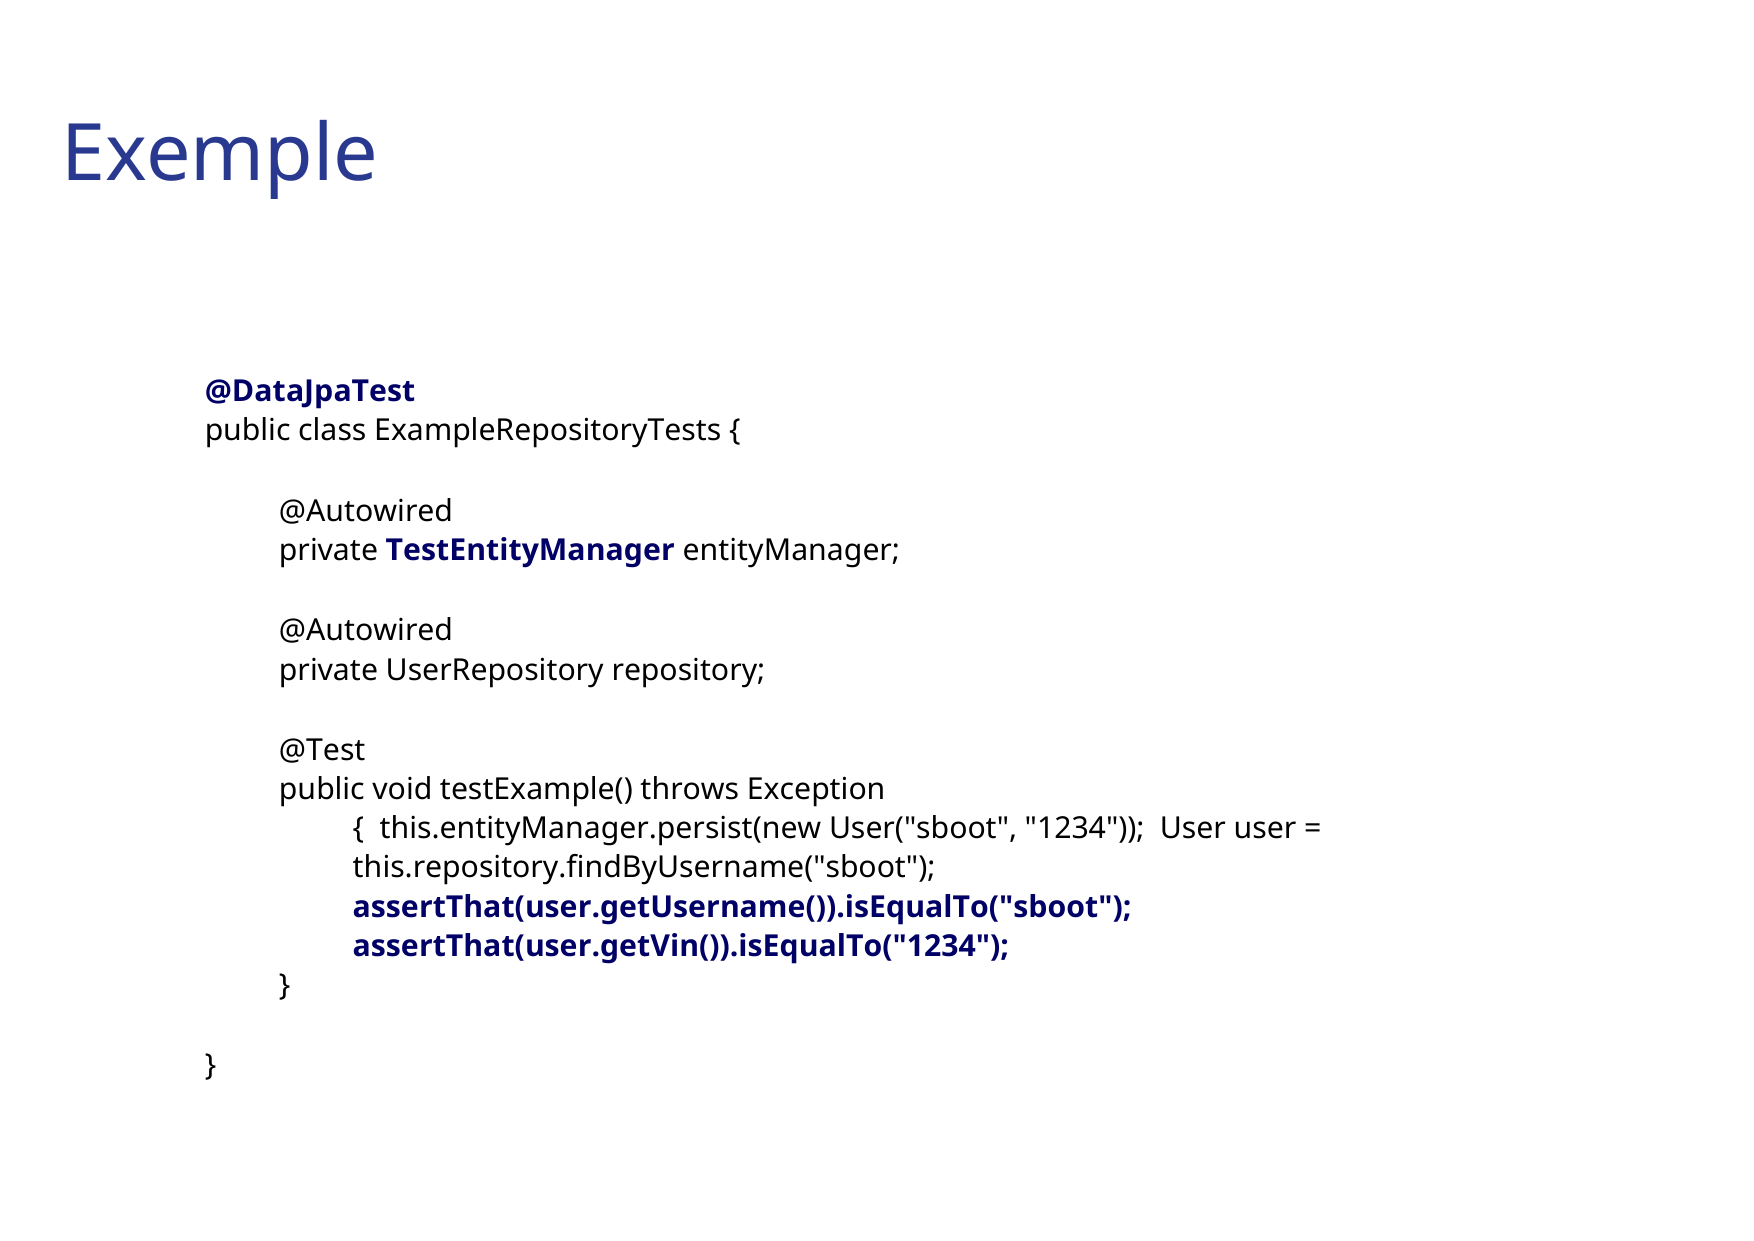

# Exemple
@DataJpaTest
public class ExampleRepositoryTests {
@Autowired
private TestEntityManager entityManager;
@Autowired
private UserRepository repository;
@Test
public void testExample() throws Exception { this.entityManager.persist(new User("sboot", "1234")); User user = this.repository.findByUsername("sboot"); assertThat(user.getUsername()).isEqualTo("sboot"); assertThat(user.getVin()).isEqualTo("1234");
}
}